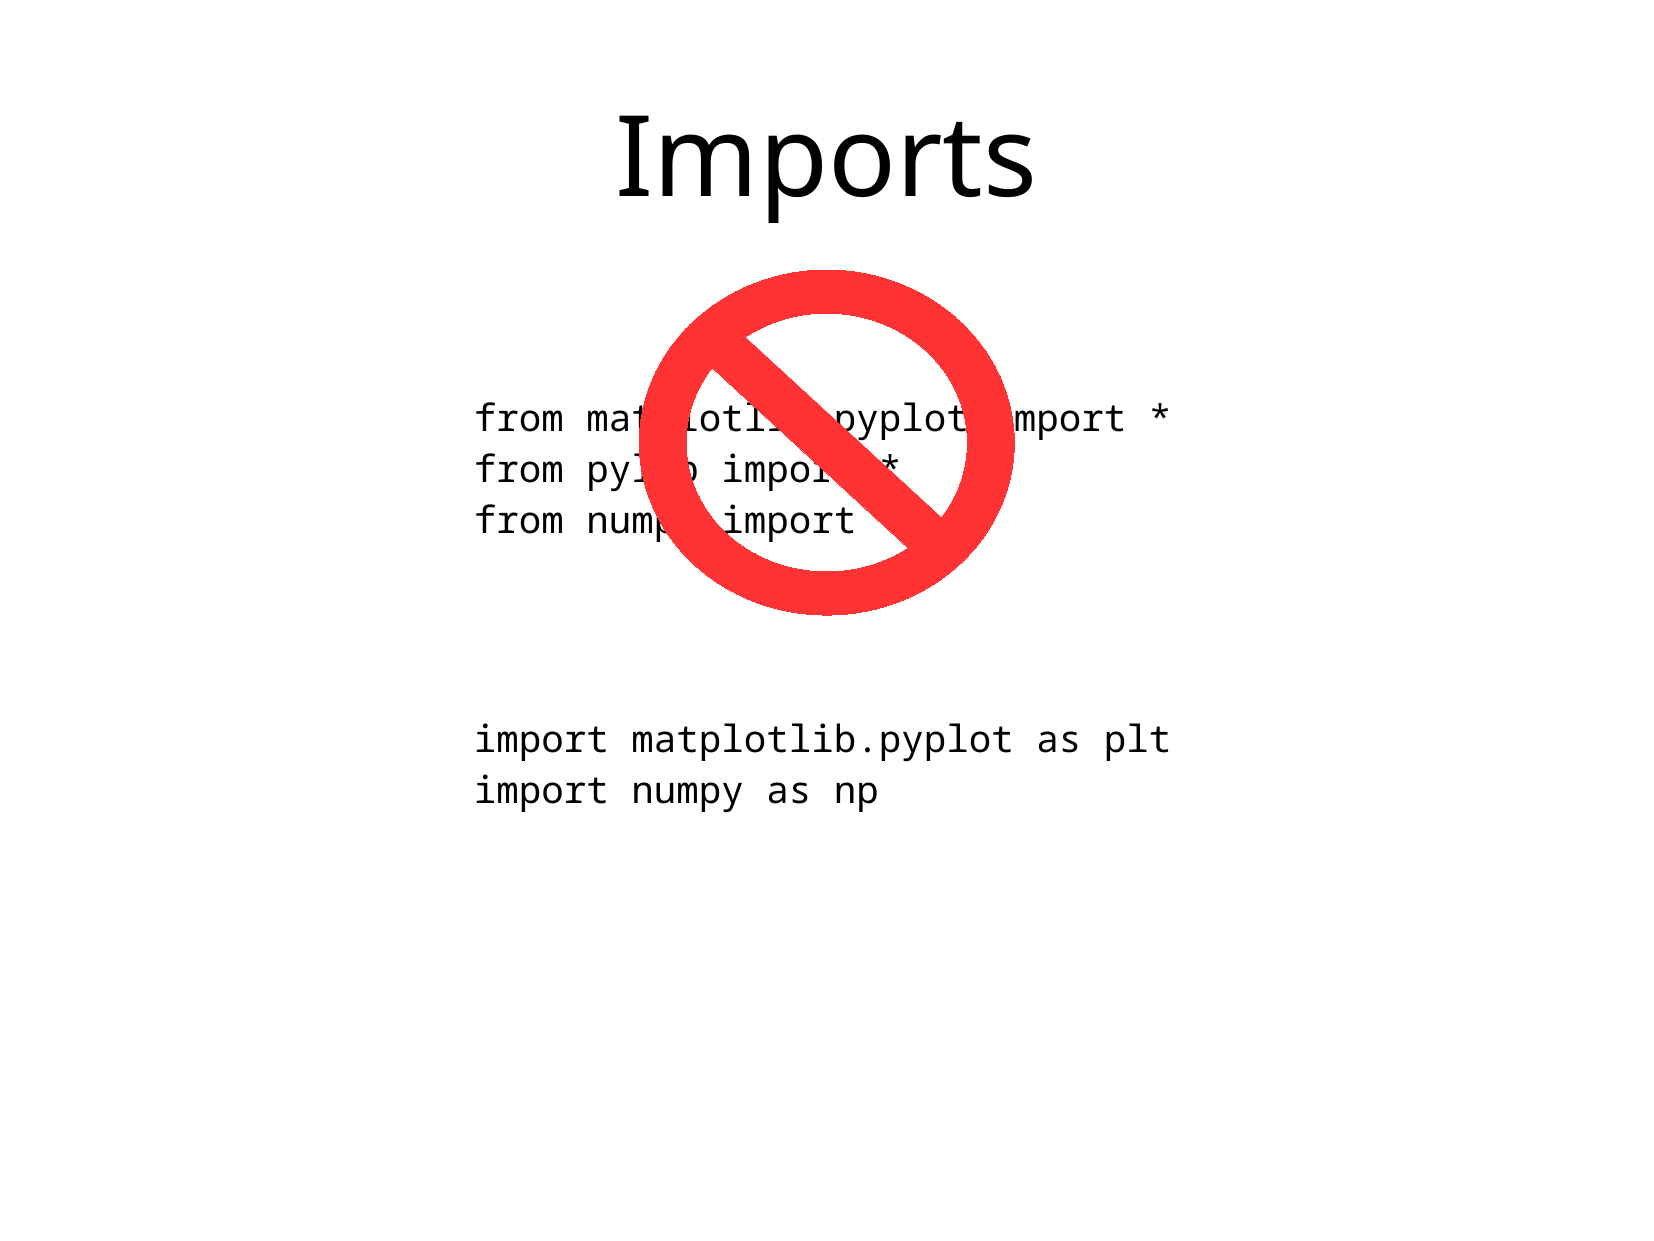

# Imports
from matplotlib.pyplot import *
from pylab import *
from numpy import *
import matplotlib.pyplot as plt
import numpy as np